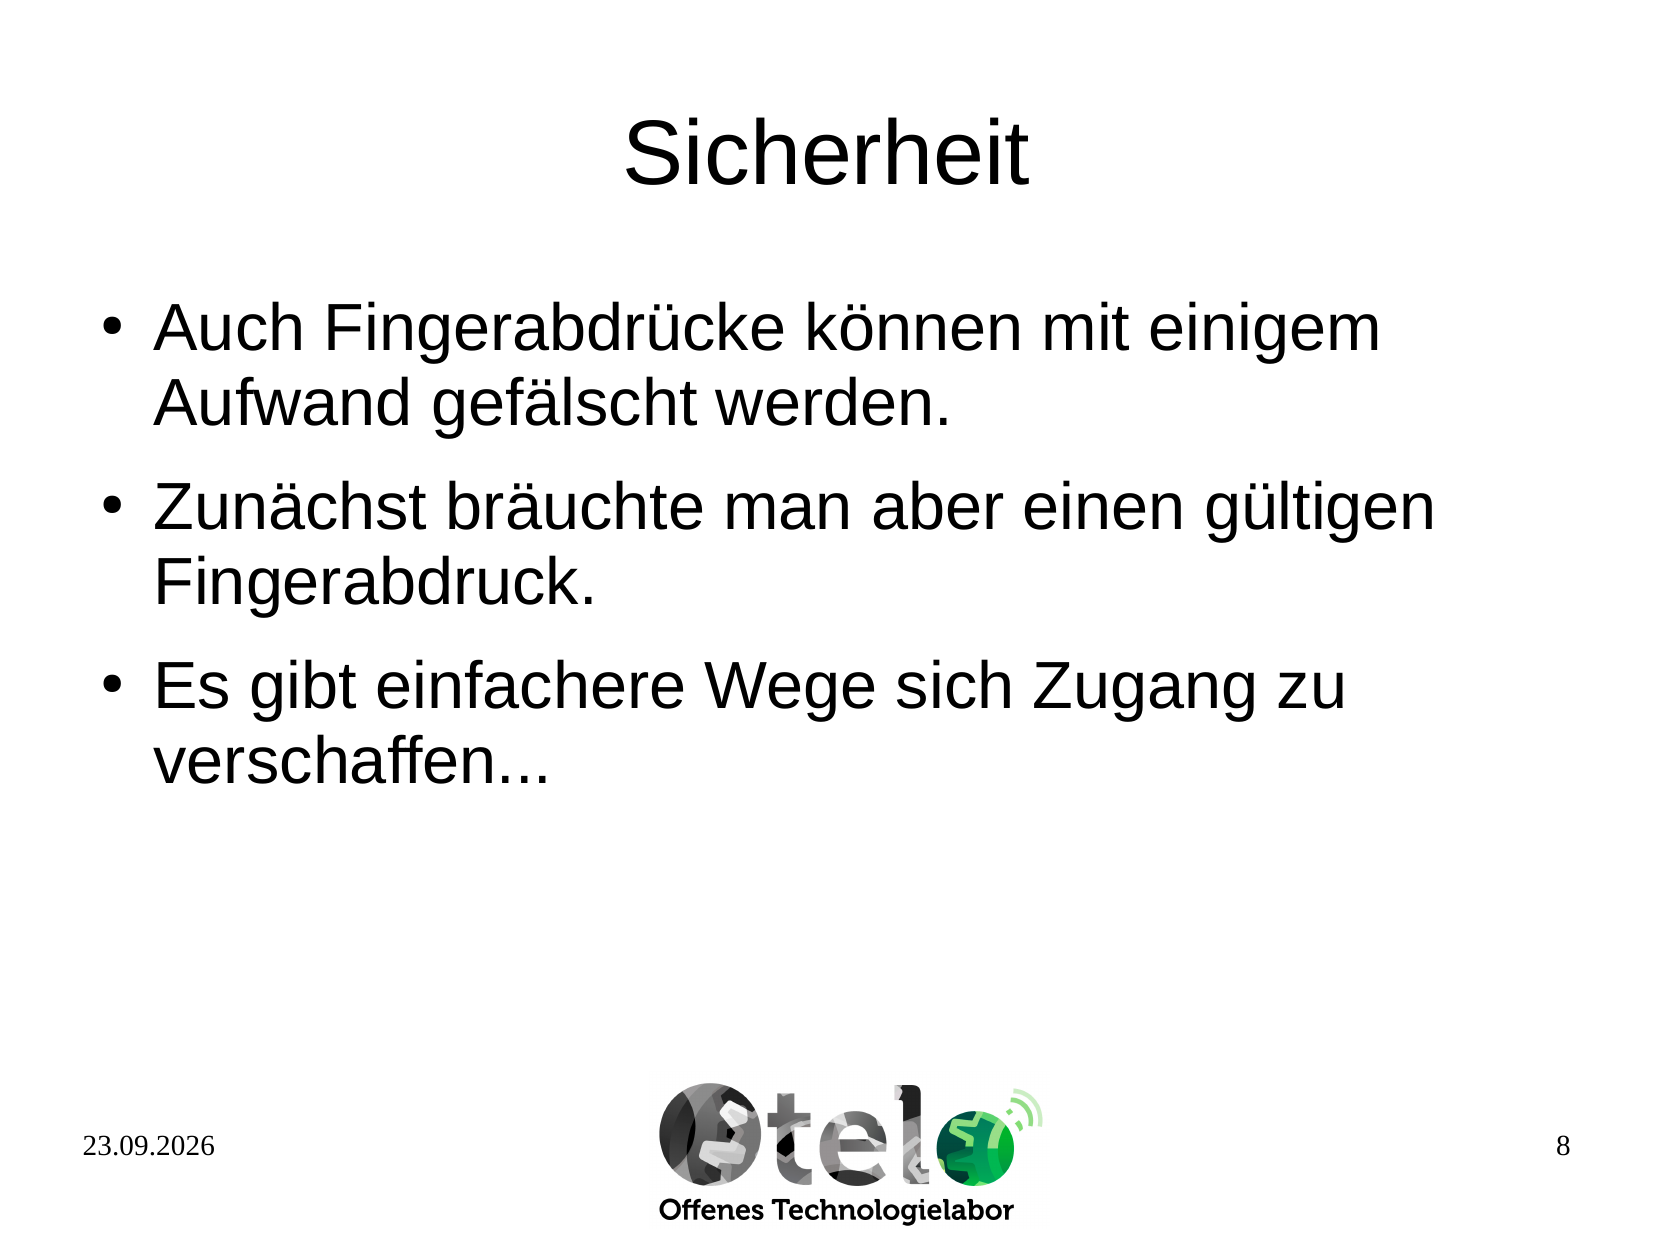

# Sicherheit
Auch Fingerabdrücke können mit einigem Aufwand gefälscht werden.
Zunächst bräuchte man aber einen gültigen Fingerabdruck.
Es gibt einfachere Wege sich Zugang zu verschaffen...
8